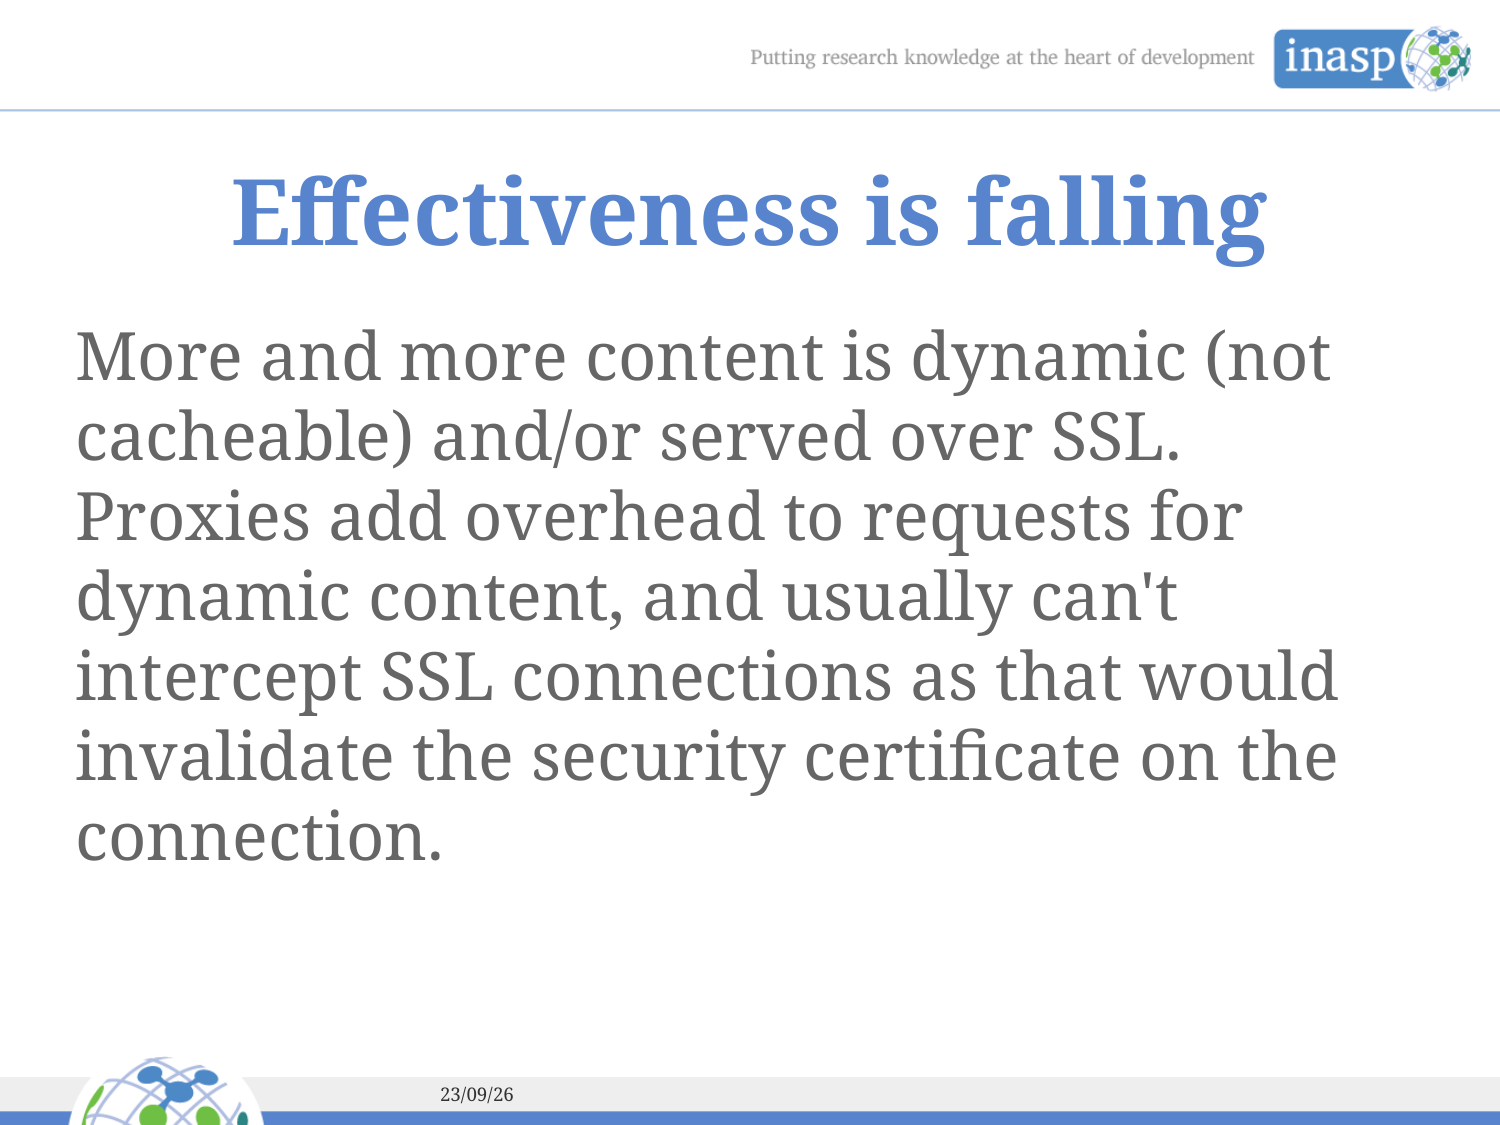

# Effectiveness is falling
More and more content is dynamic (not cacheable) and/or served over SSL. Proxies add overhead to requests for dynamic content, and usually can't intercept SSL connections as that would invalidate the security certificate on the connection.